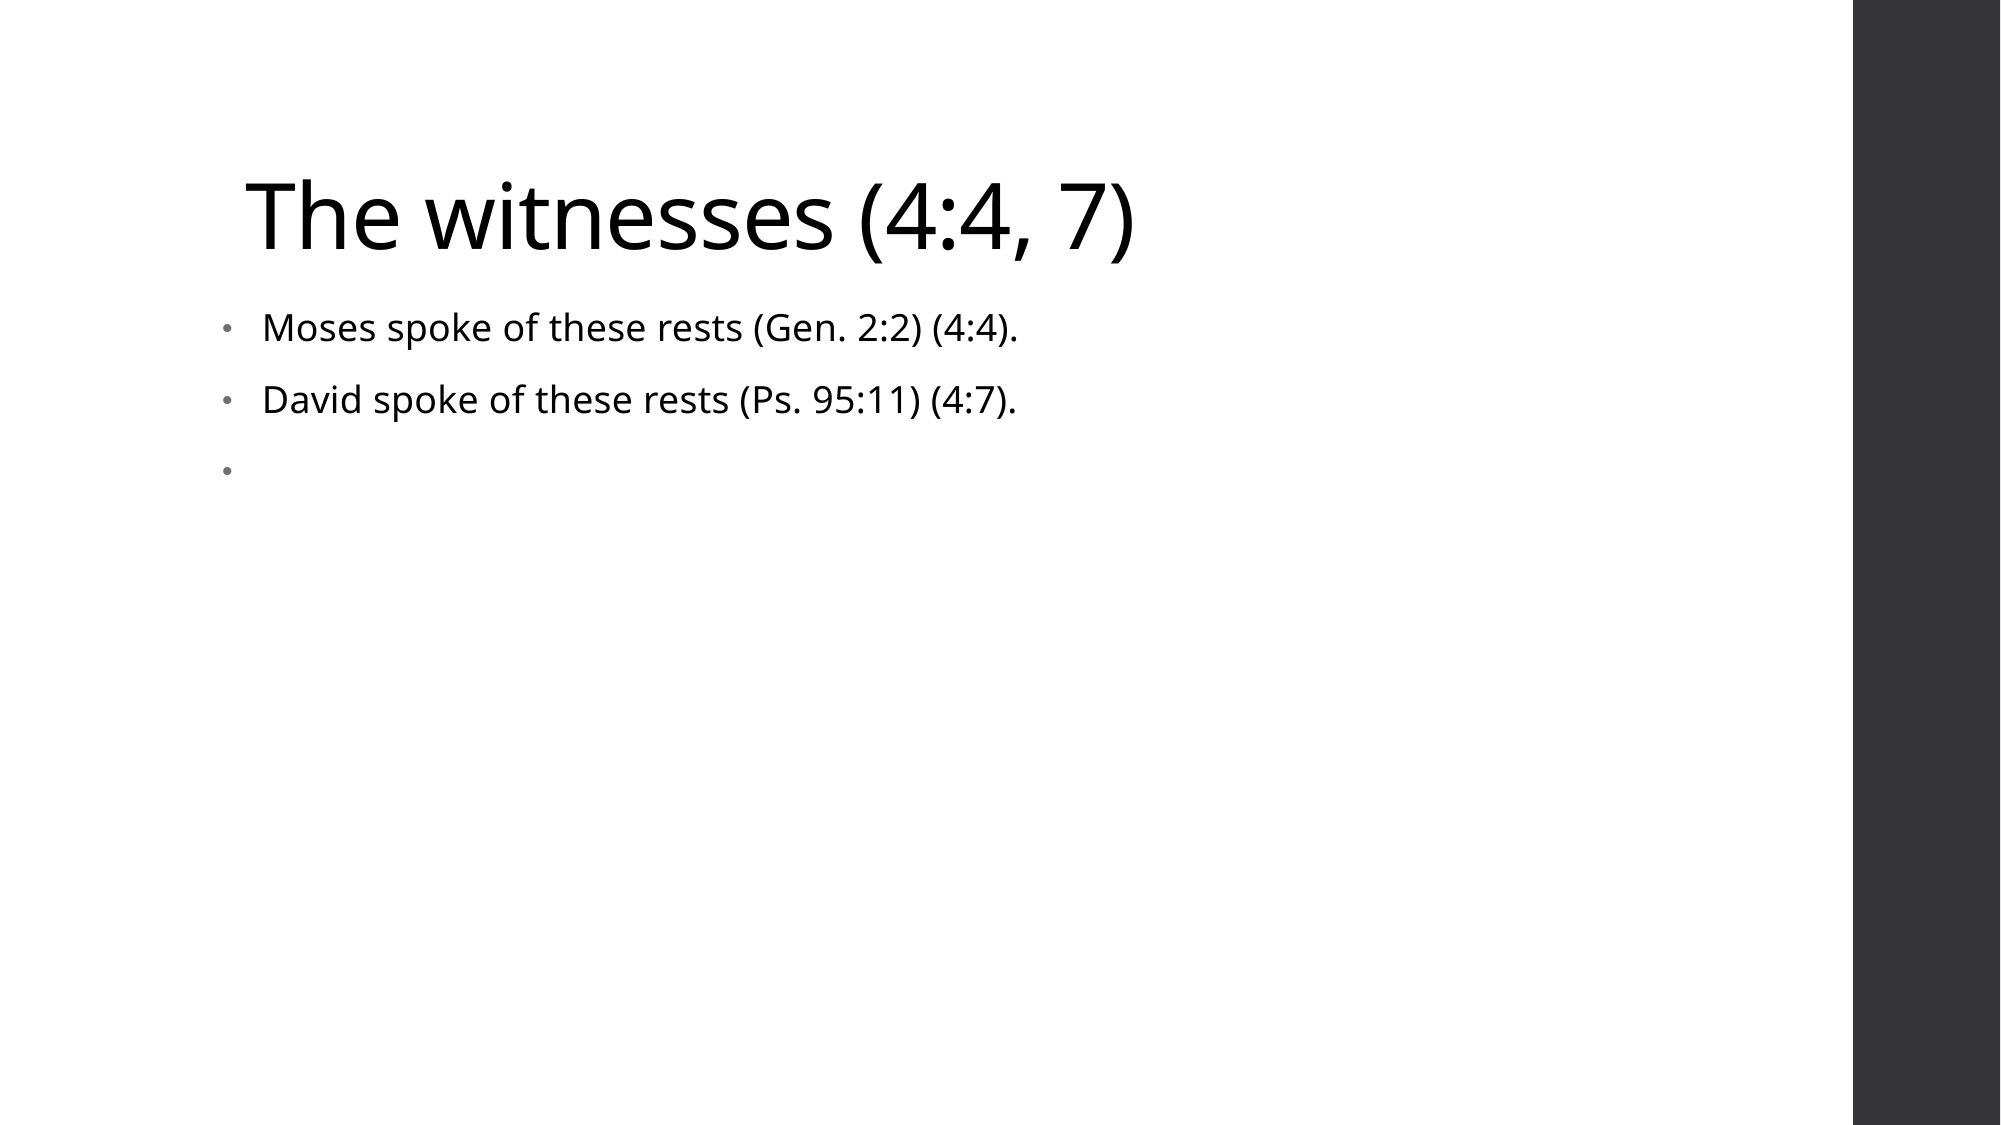

# The witnesses (4:4, 7)
 Moses spoke of these rests (Gen. 2:2) (4:4).
 David spoke of these rests (Ps. 95:11) (4:7).